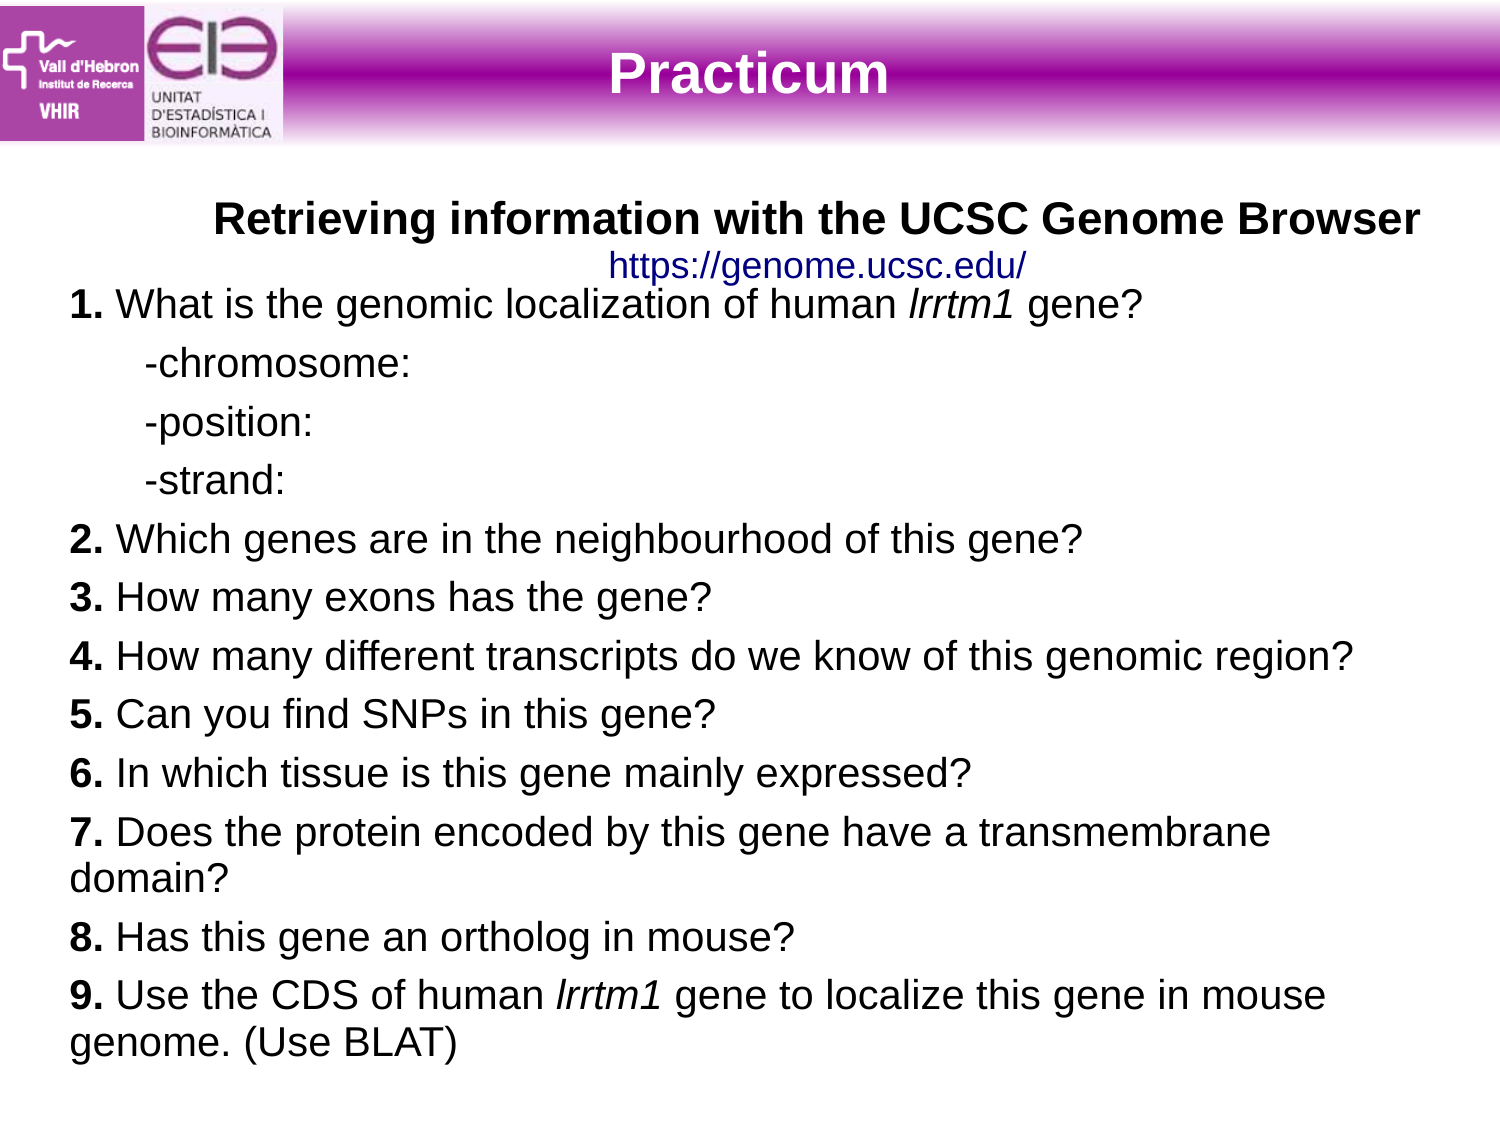

Practicum
Retrieving information with the UCSC Genome Browser
https://genome.ucsc.edu/
1. What is the genomic localization of human lrrtm1 gene?
	-chromosome:
	-position:
	-strand:
2. Which genes are in the neighbourhood of this gene?
3. How many exons has the gene?
4. How many different transcripts do we know of this genomic region?
5. Can you find SNPs in this gene?
6. In which tissue is this gene mainly expressed?
7. Does the protein encoded by this gene have a transmembrane domain?
8. Has this gene an ortholog in mouse?
9. Use the CDS of human lrrtm1 gene to localize this gene in mouse genome. (Use BLAT)